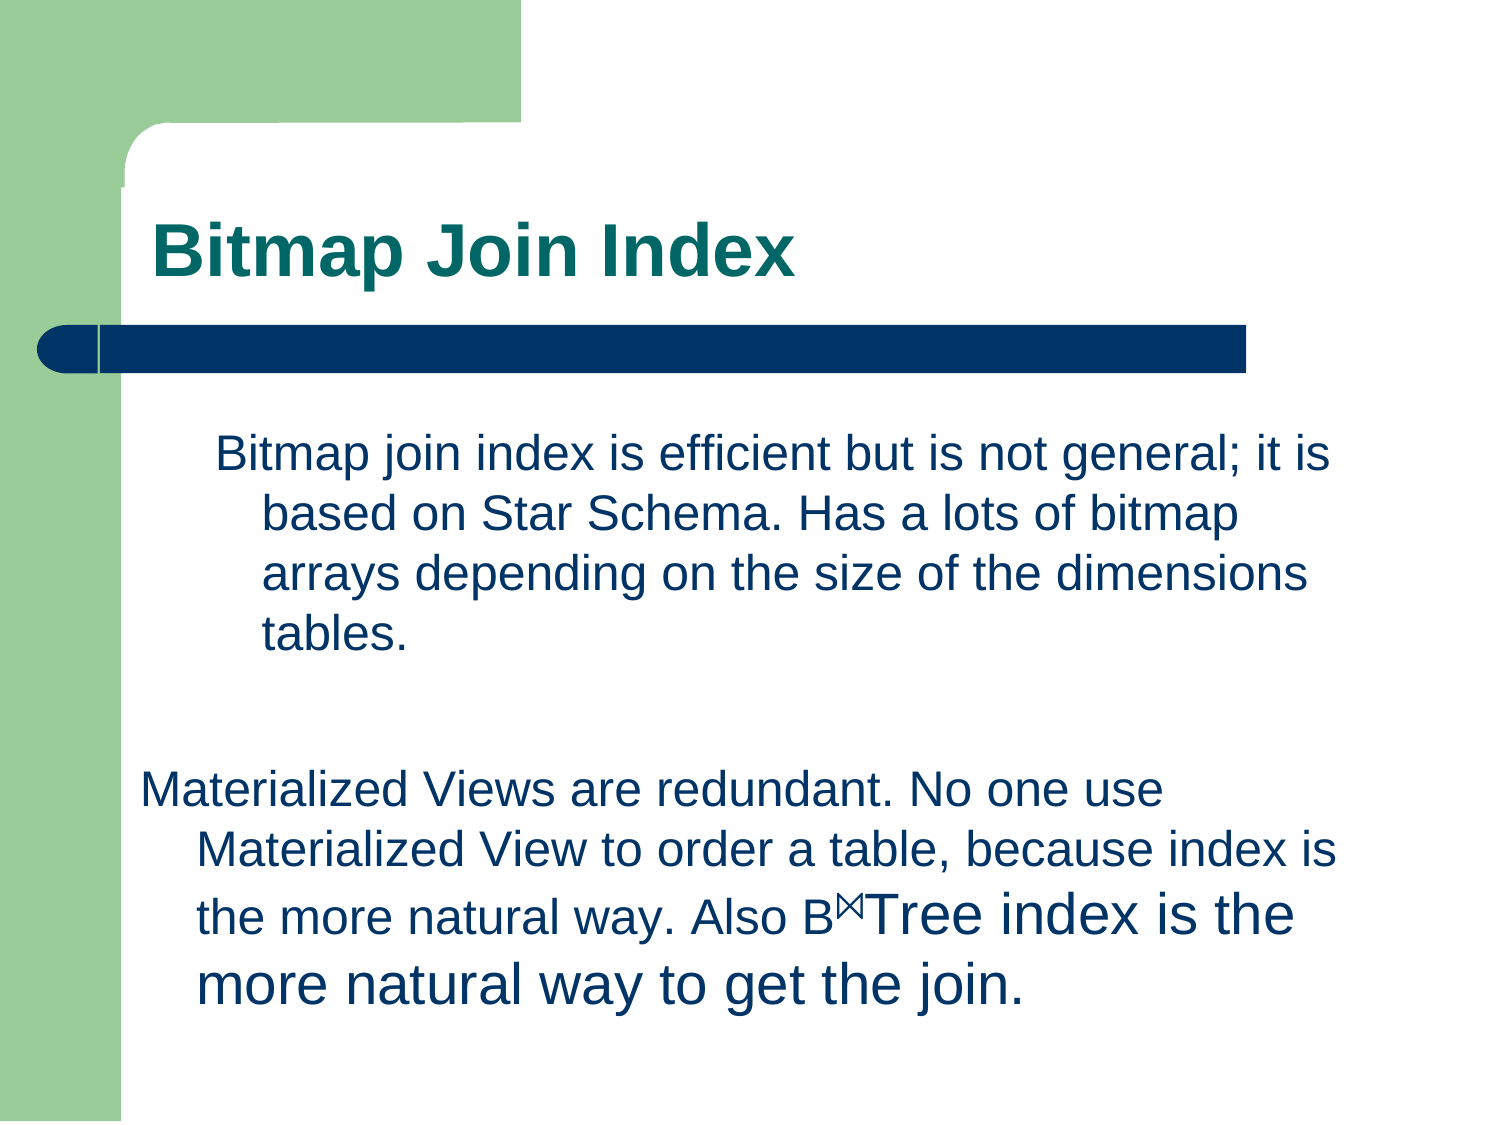

Bitmap Join Index
# Bitmap join index is efficient but is not general; it is based on Star Schema. Has a lots of bitmap arrays depending on the size of the dimensions tables.
Materialized Views are redundant. No one use Materialized View to order a table, because index is the more natural way. Also B⨝Tree index is the more natural way to get the join.